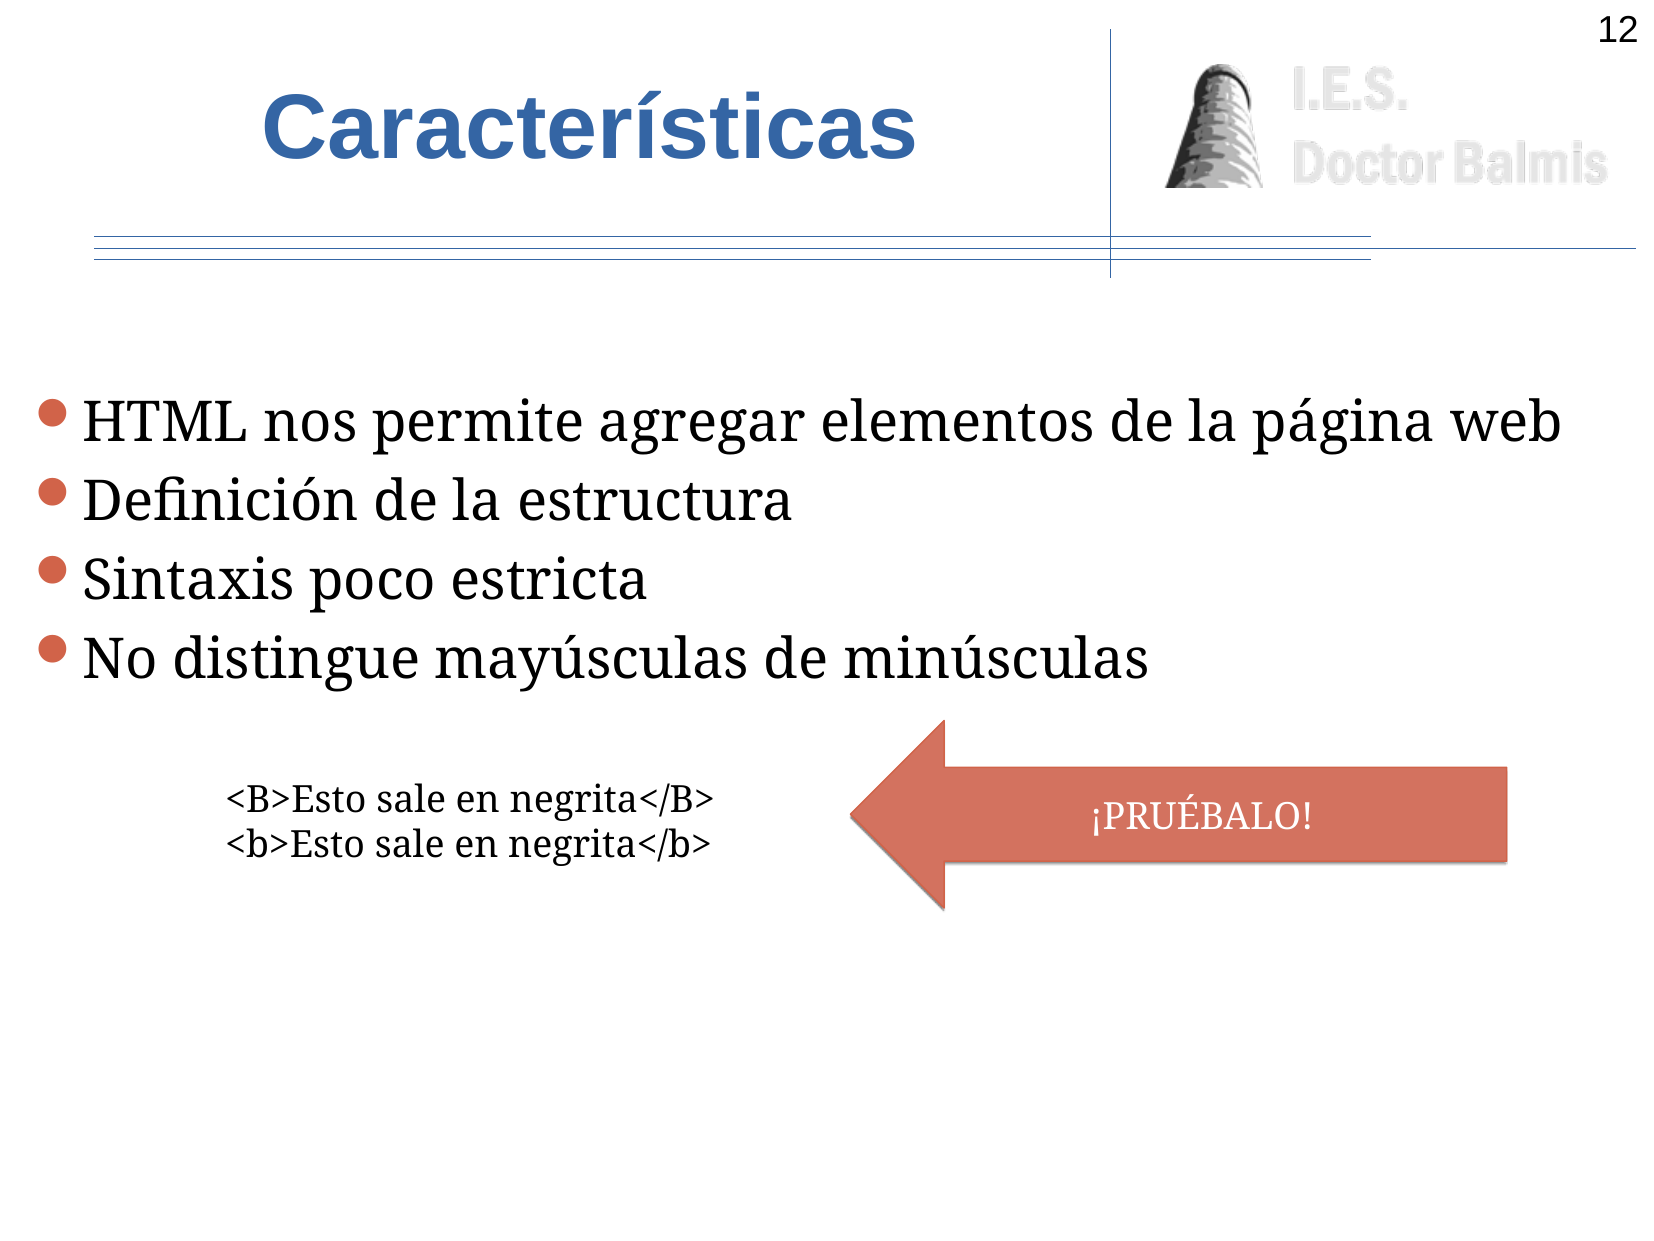

# Características
HTML nos permite agregar elementos de la página web
Definición de la estructura
Sintaxis poco estricta
No distingue mayúsculas de minúsculas
¡PRUÉBALO!
<B>Esto sale en negrita</B>
<b>Esto sale en negrita</b>